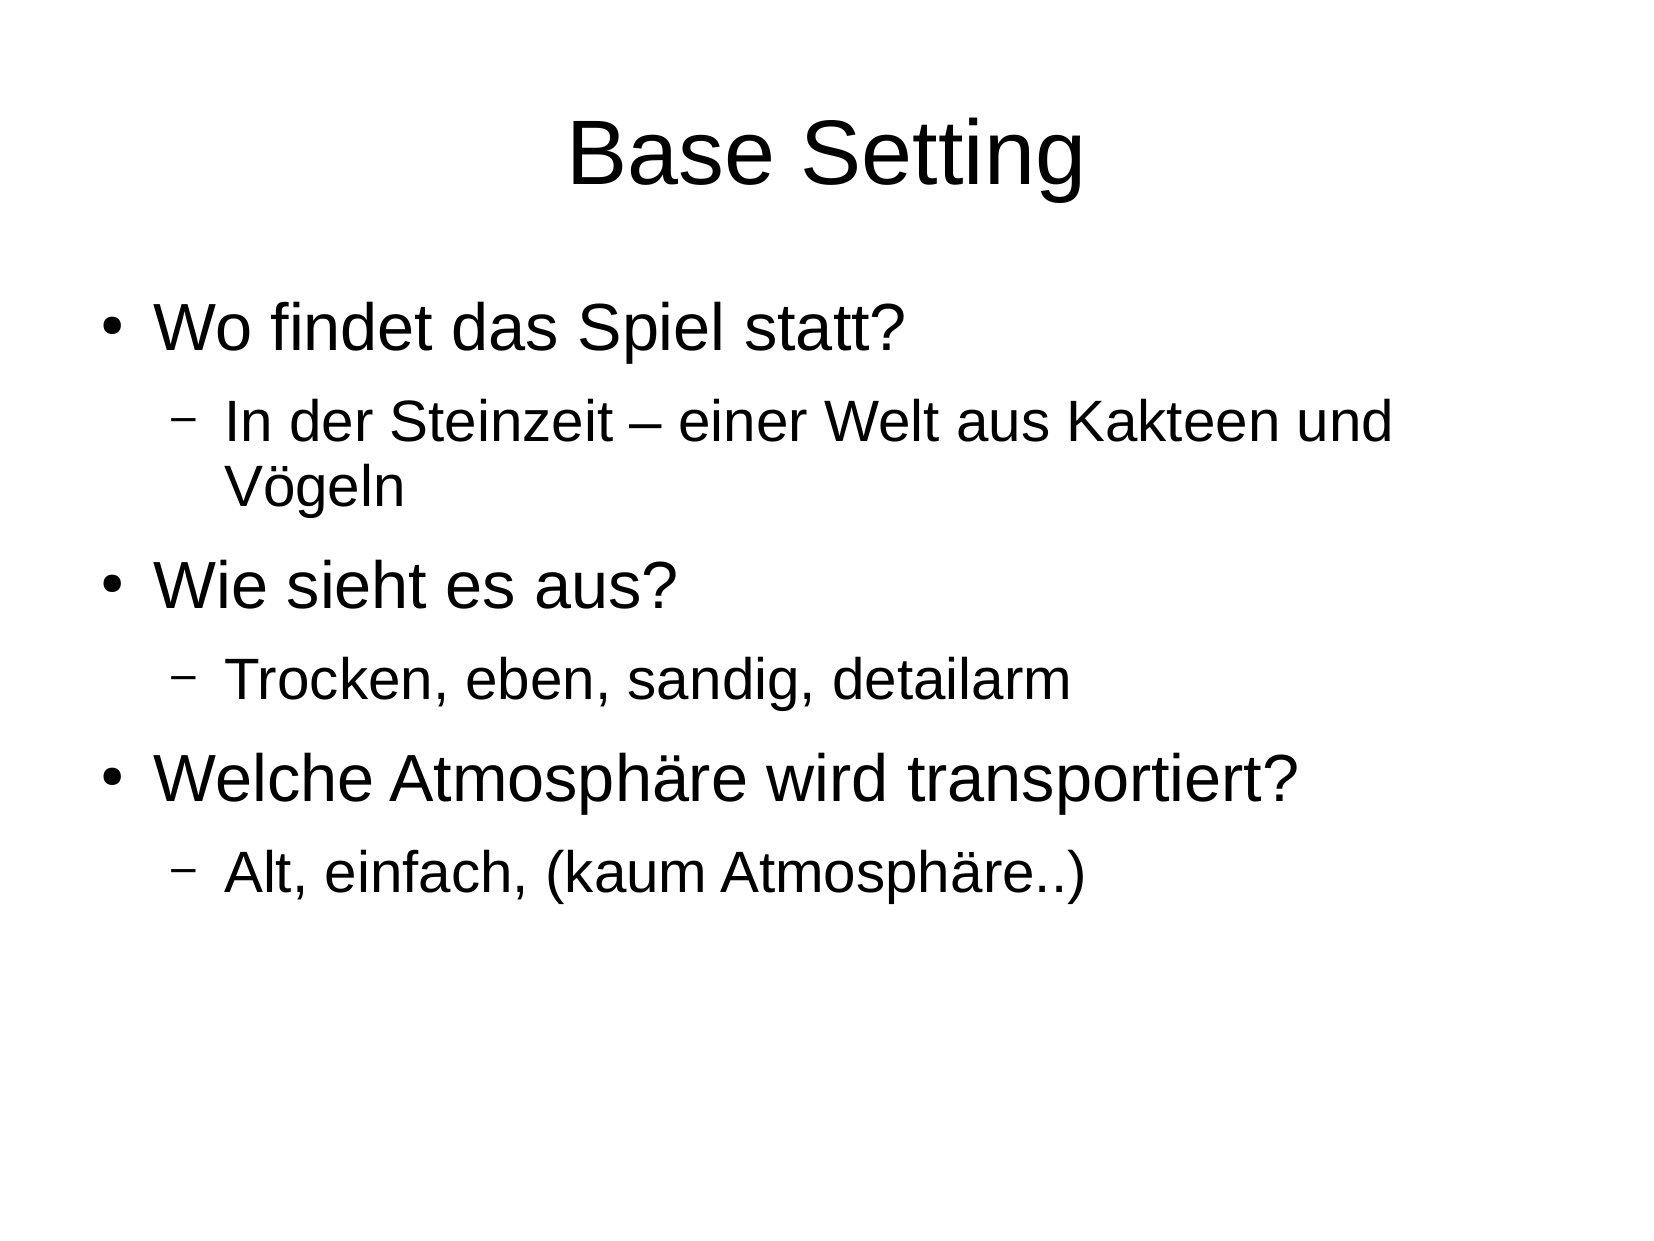

# Base Setting
Wo findet das Spiel statt?
In der Steinzeit – einer Welt aus Kakteen und Vögeln
Wie sieht es aus?
Trocken, eben, sandig, detailarm
Welche Atmosphäre wird transportiert?
Alt, einfach, (kaum Atmosphäre..)